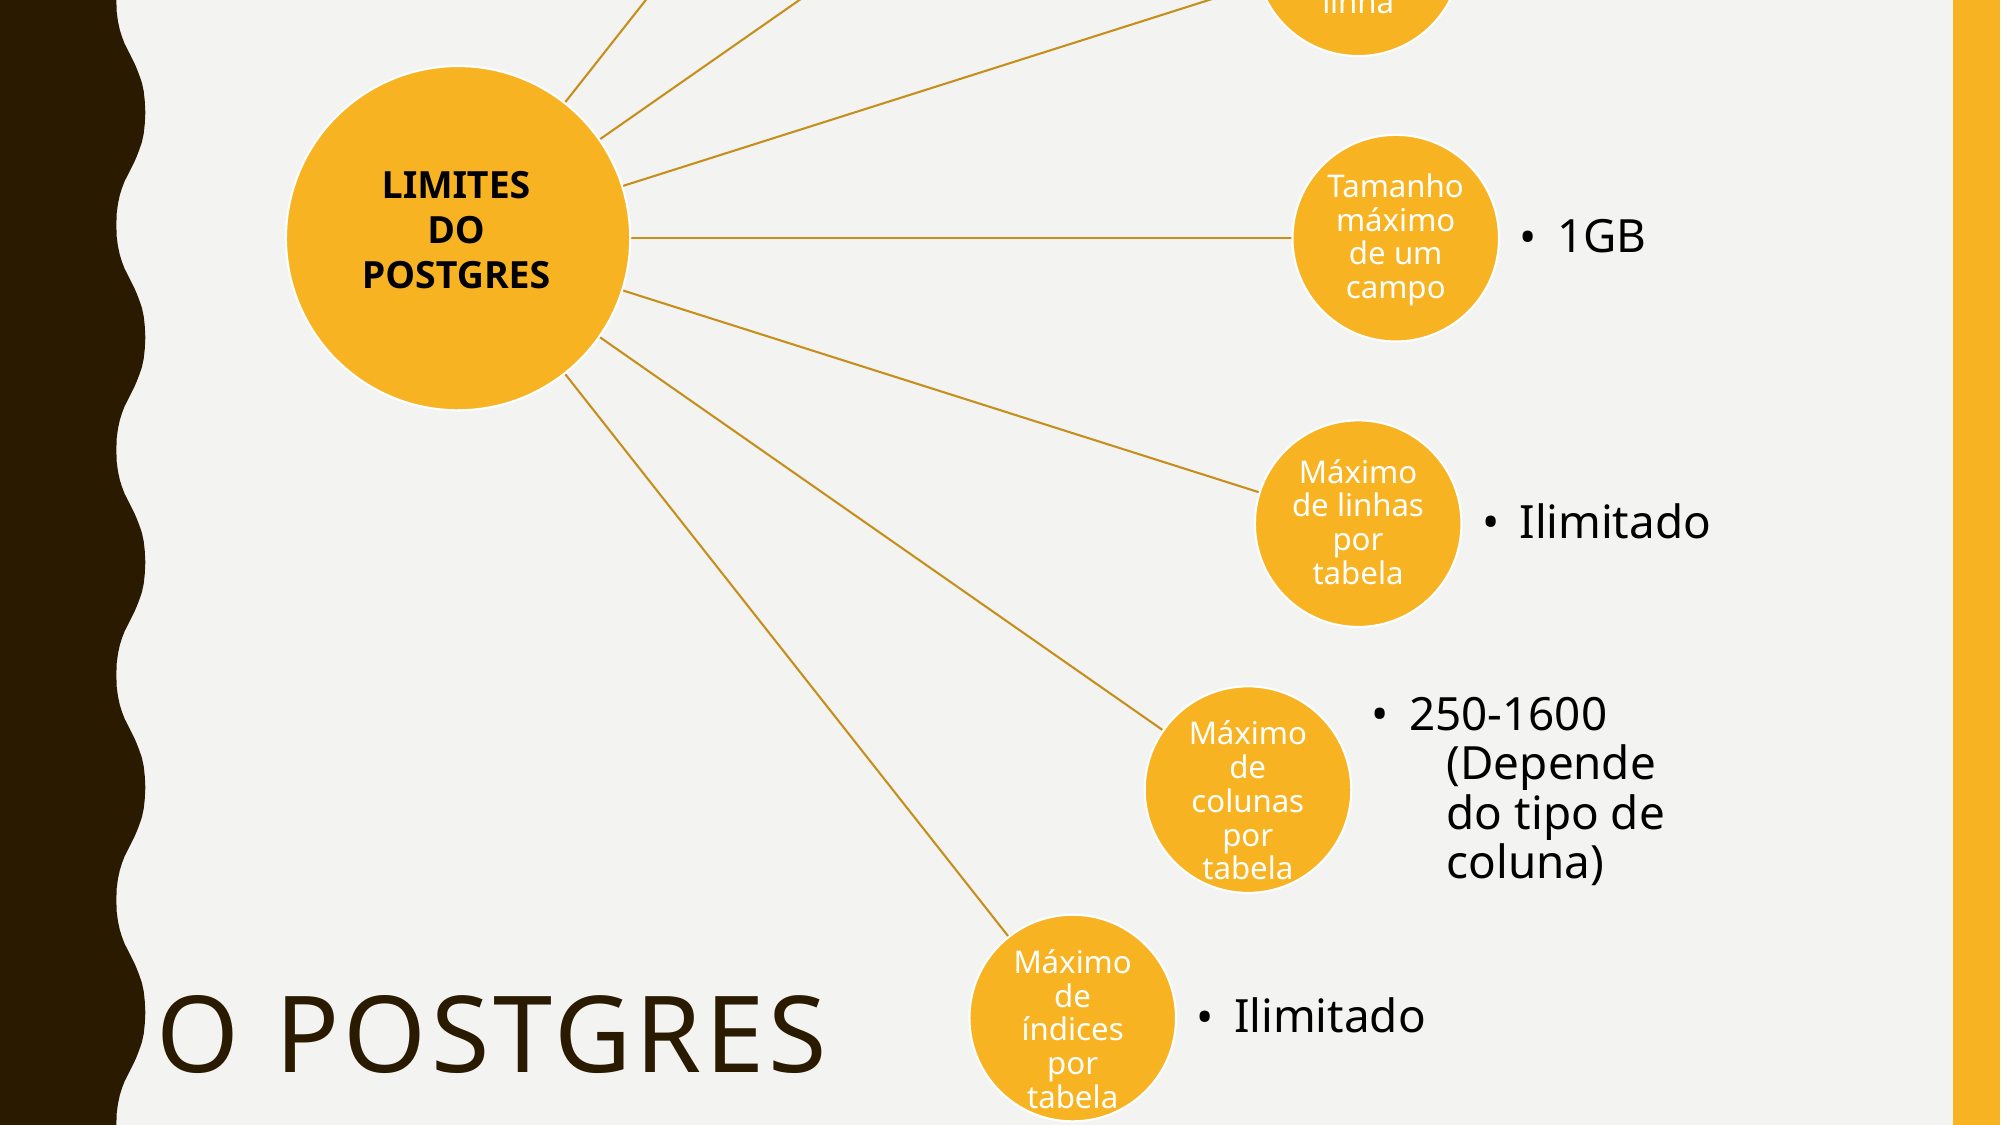

a principal linguagem de programação utilizada no desenvolvimento do postgresql 8.3.0 é o ansi c, mas tbm são usadas outras em menor escala
Tamanho máximo de dados
Ilimitado
Tamanho máximo de uma tabela
32TB
Tamanho máximo de uma linha
1.6TB
Tamanho máximo de um campo
1GB
Máximo de linhas por tabela
Ilimitado
Máximo de colunas por tabela
250-1600 (Depende do tipo de coluna)
Máximo de índices por tabela
Ilimitado
LIMITES DO POSTGRES
Esse banco de dados é derivado do pacote POSTGRES
o postgres
além do seu uso pela comunidade, o postgresql tem sido usado tbm por grandes empresas:
- fuiitsu
- apple
- skype
- caixa economica
- detran ceara
esse banco de dados tbm tem inumeras interfaces nativas, podendo ser acessado por: odbc, jdbc, c, c++, php, perl, tcl, ecpg, python e ruby.
BENEFÍCIOS DO USO DO POSTGRES